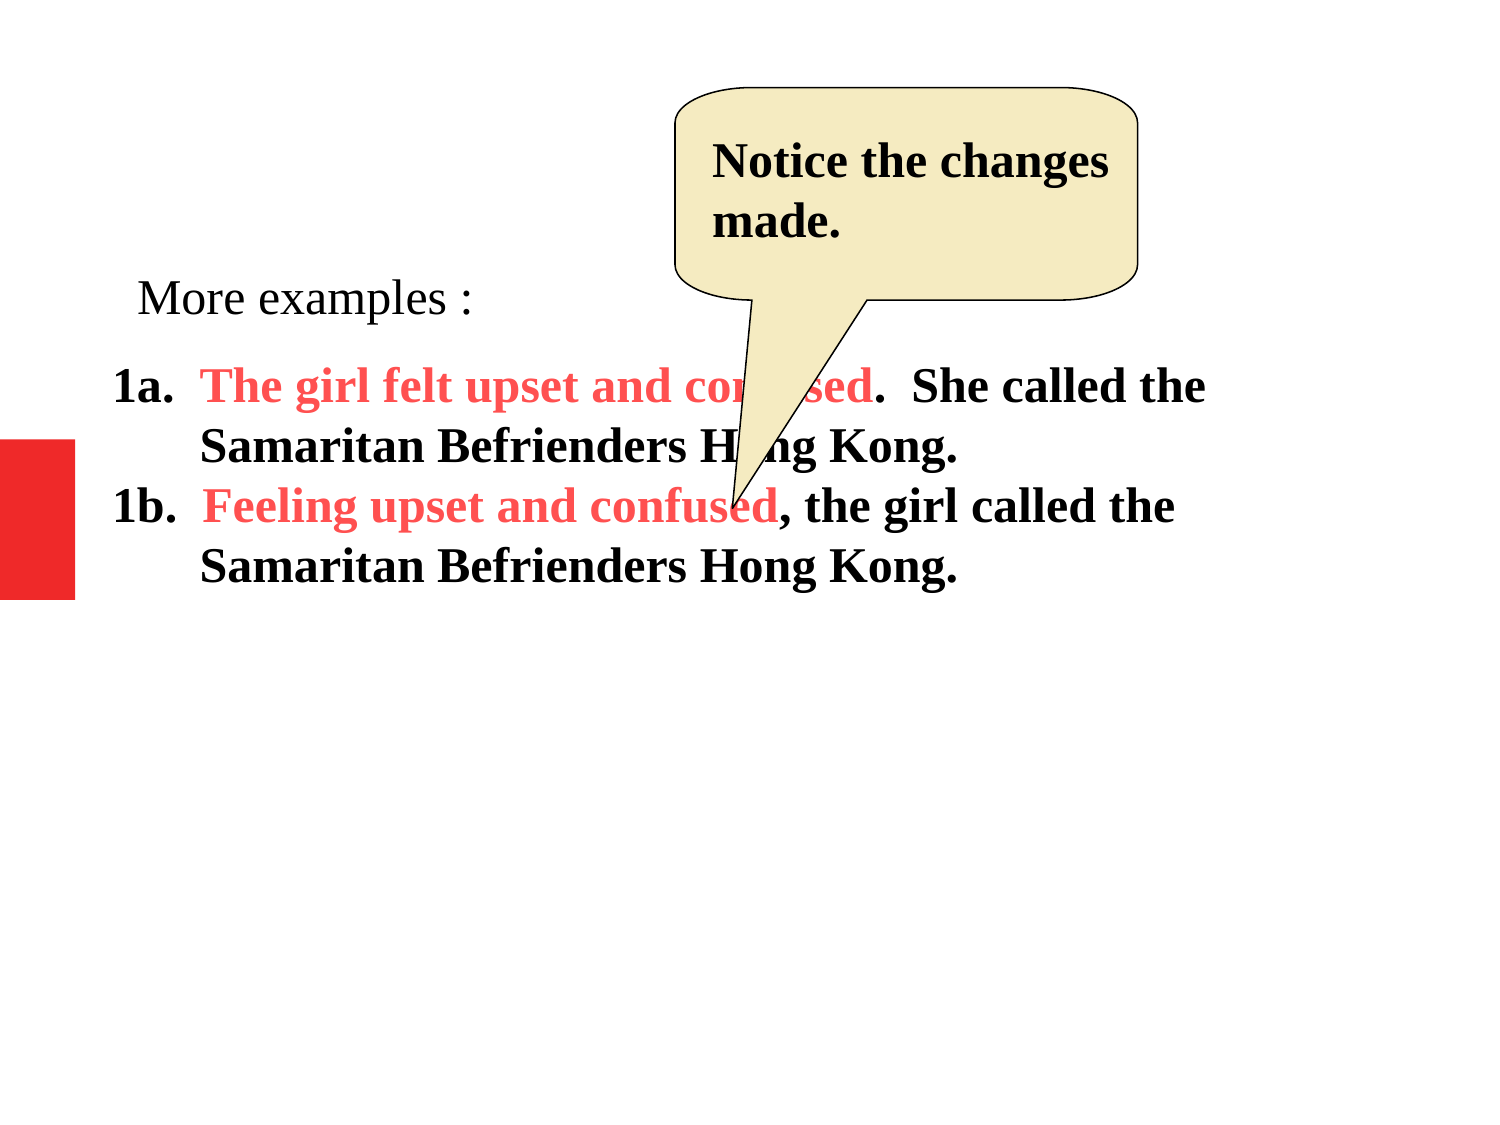

Notice the changes made.
More examples :
1a. The girl felt upset and confused. She called the
 Samaritan Befrienders Hong Kong.
1b. Feeling upset and confused, the girl called the
 Samaritan Befrienders Hong Kong.